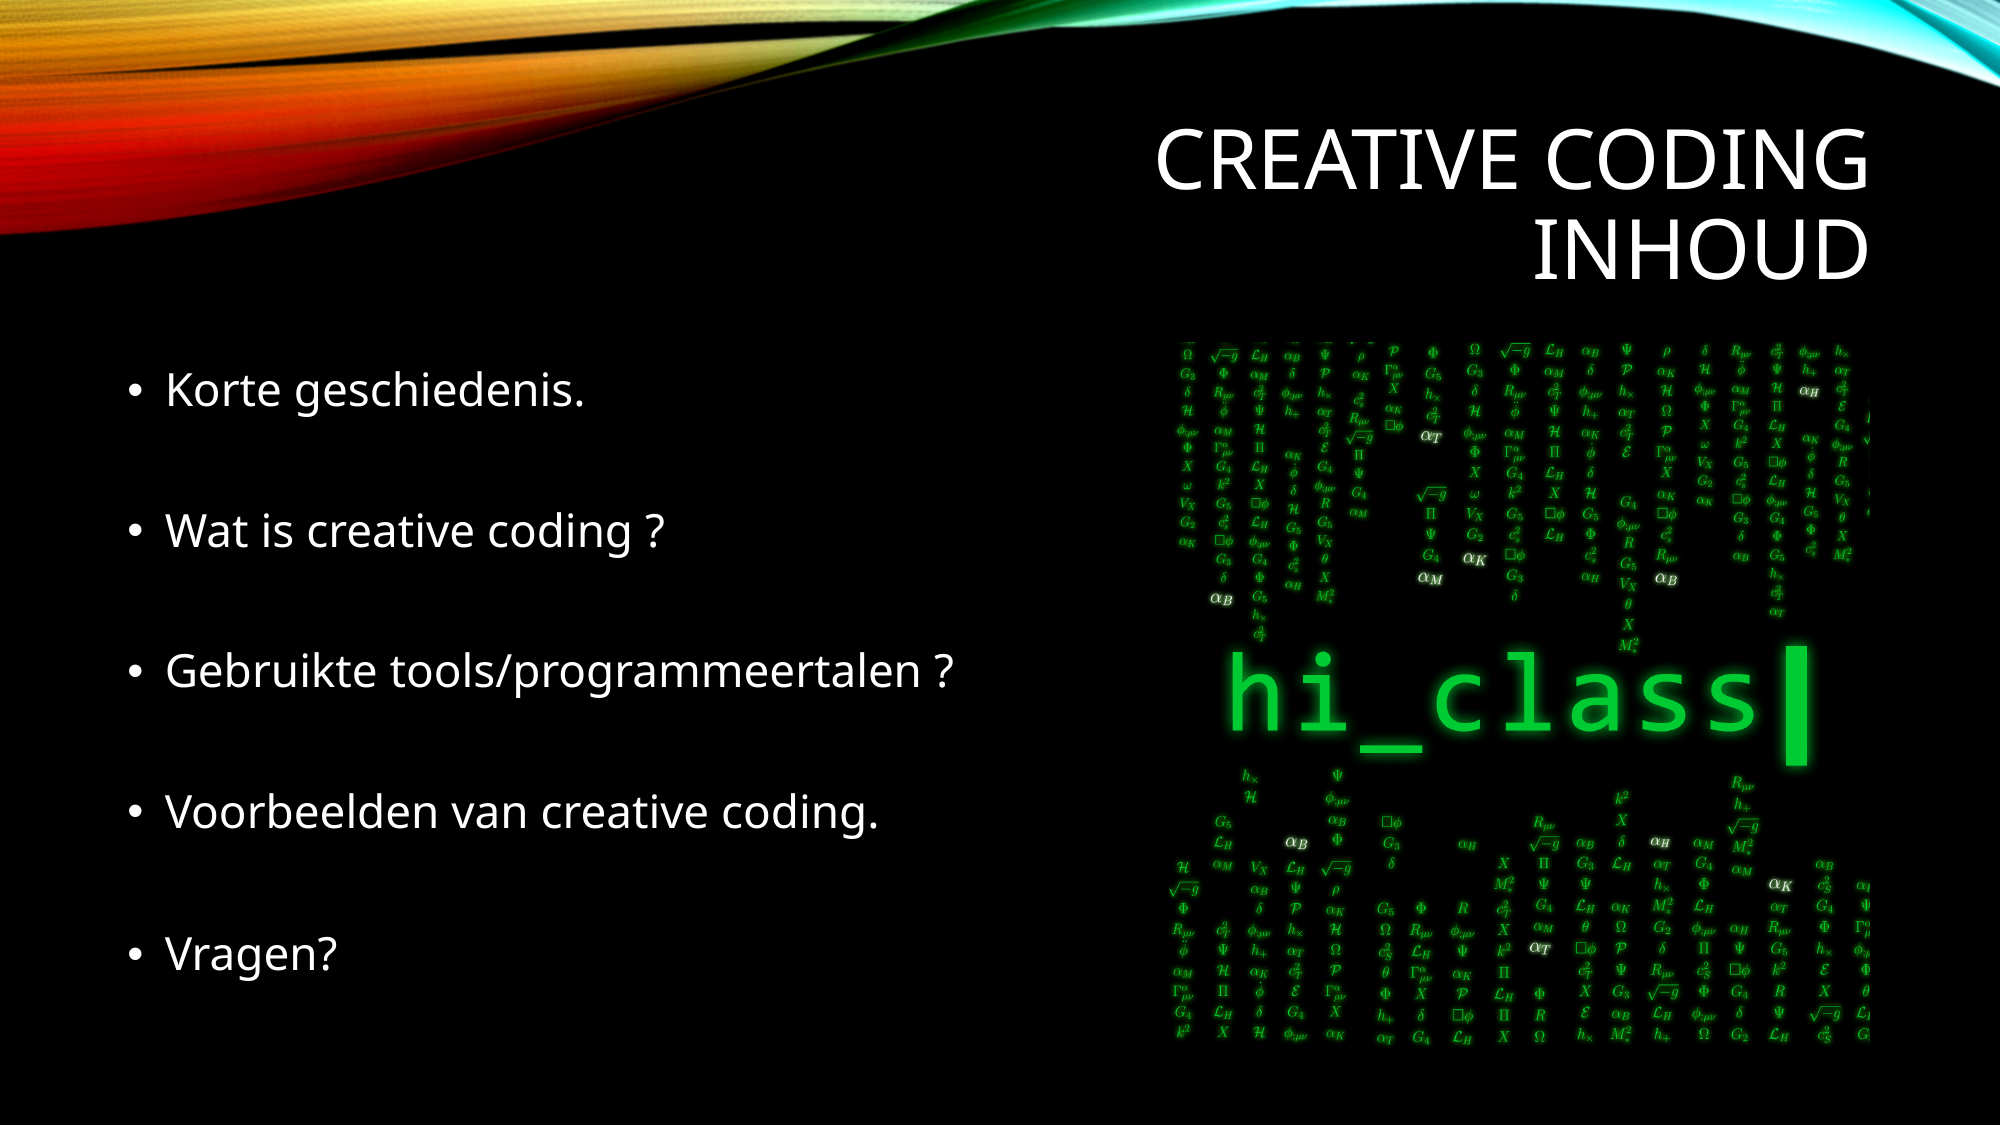

Creative coding
inhoud
Korte geschiedenis.
Wat is creative coding ?
Gebruikte tools/programmeertalen ?
Voorbeelden van creative coding.
Vragen?